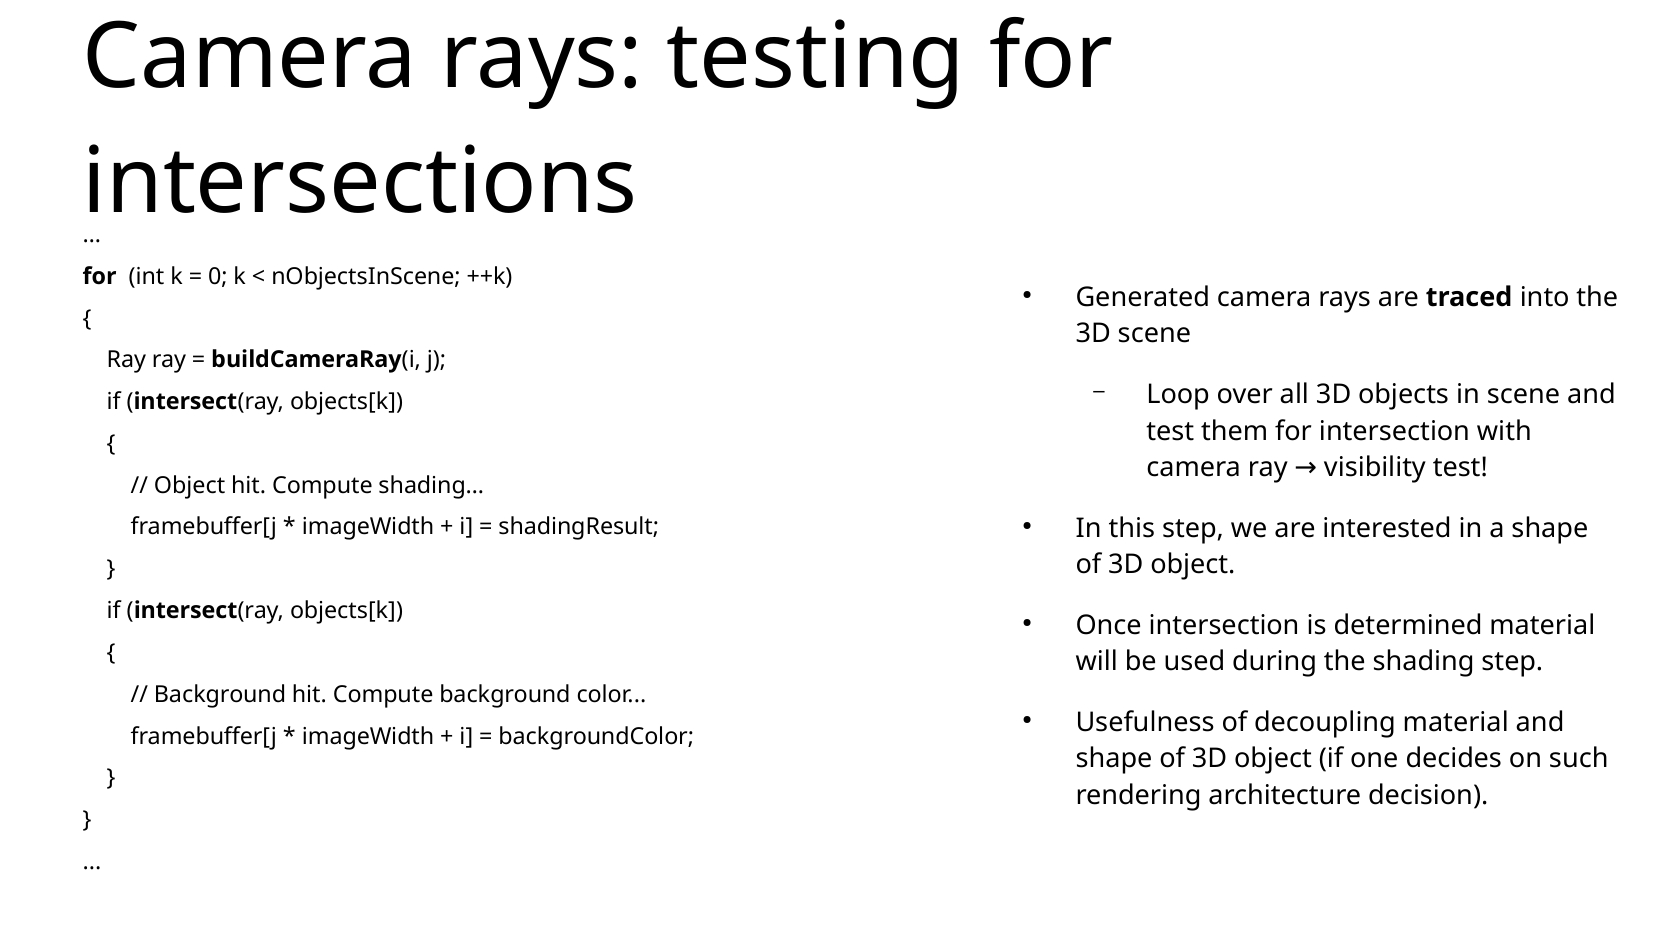

# Camera rays: testing for intersections
…
for (int k = 0; k < nObjectsInScene; ++k)
{
 Ray ray = buildCameraRay(i, j);
 if (intersect(ray, objects[k])
 {
 // Object hit. Compute shading…
 framebuffer[j * imageWidth + i] = shadingResult;
 }
 if (intersect(ray, objects[k])
 {
 // Background hit. Compute background color...
 framebuffer[j * imageWidth + i] = backgroundColor;
 }
}
...
Generated camera rays are traced into the 3D scene
Loop over all 3D objects in scene and test them for intersection with camera ray → visibility test!
In this step, we are interested in a shape of 3D object.
Once intersection is determined material will be used during the shading step.
Usefulness of decoupling material and shape of 3D object (if one decides on such rendering architecture decision).